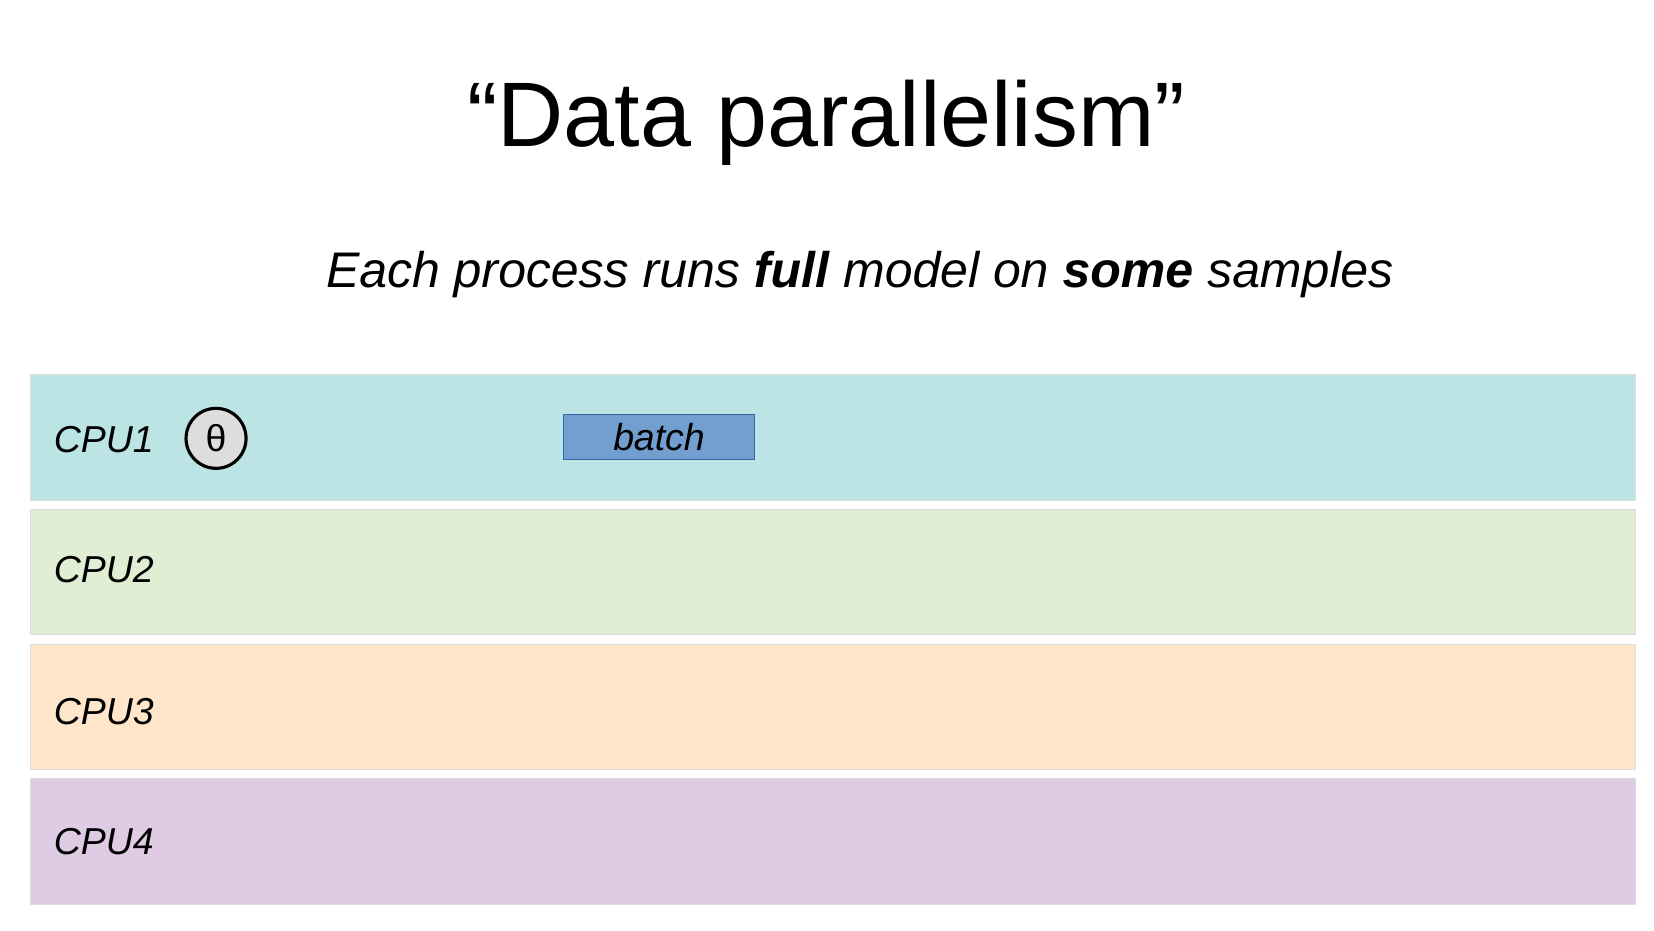

# “Data parallelism”
Each process runs full model on some samples
θ
CPU1
batch
CPU2
CPU3
CPU4